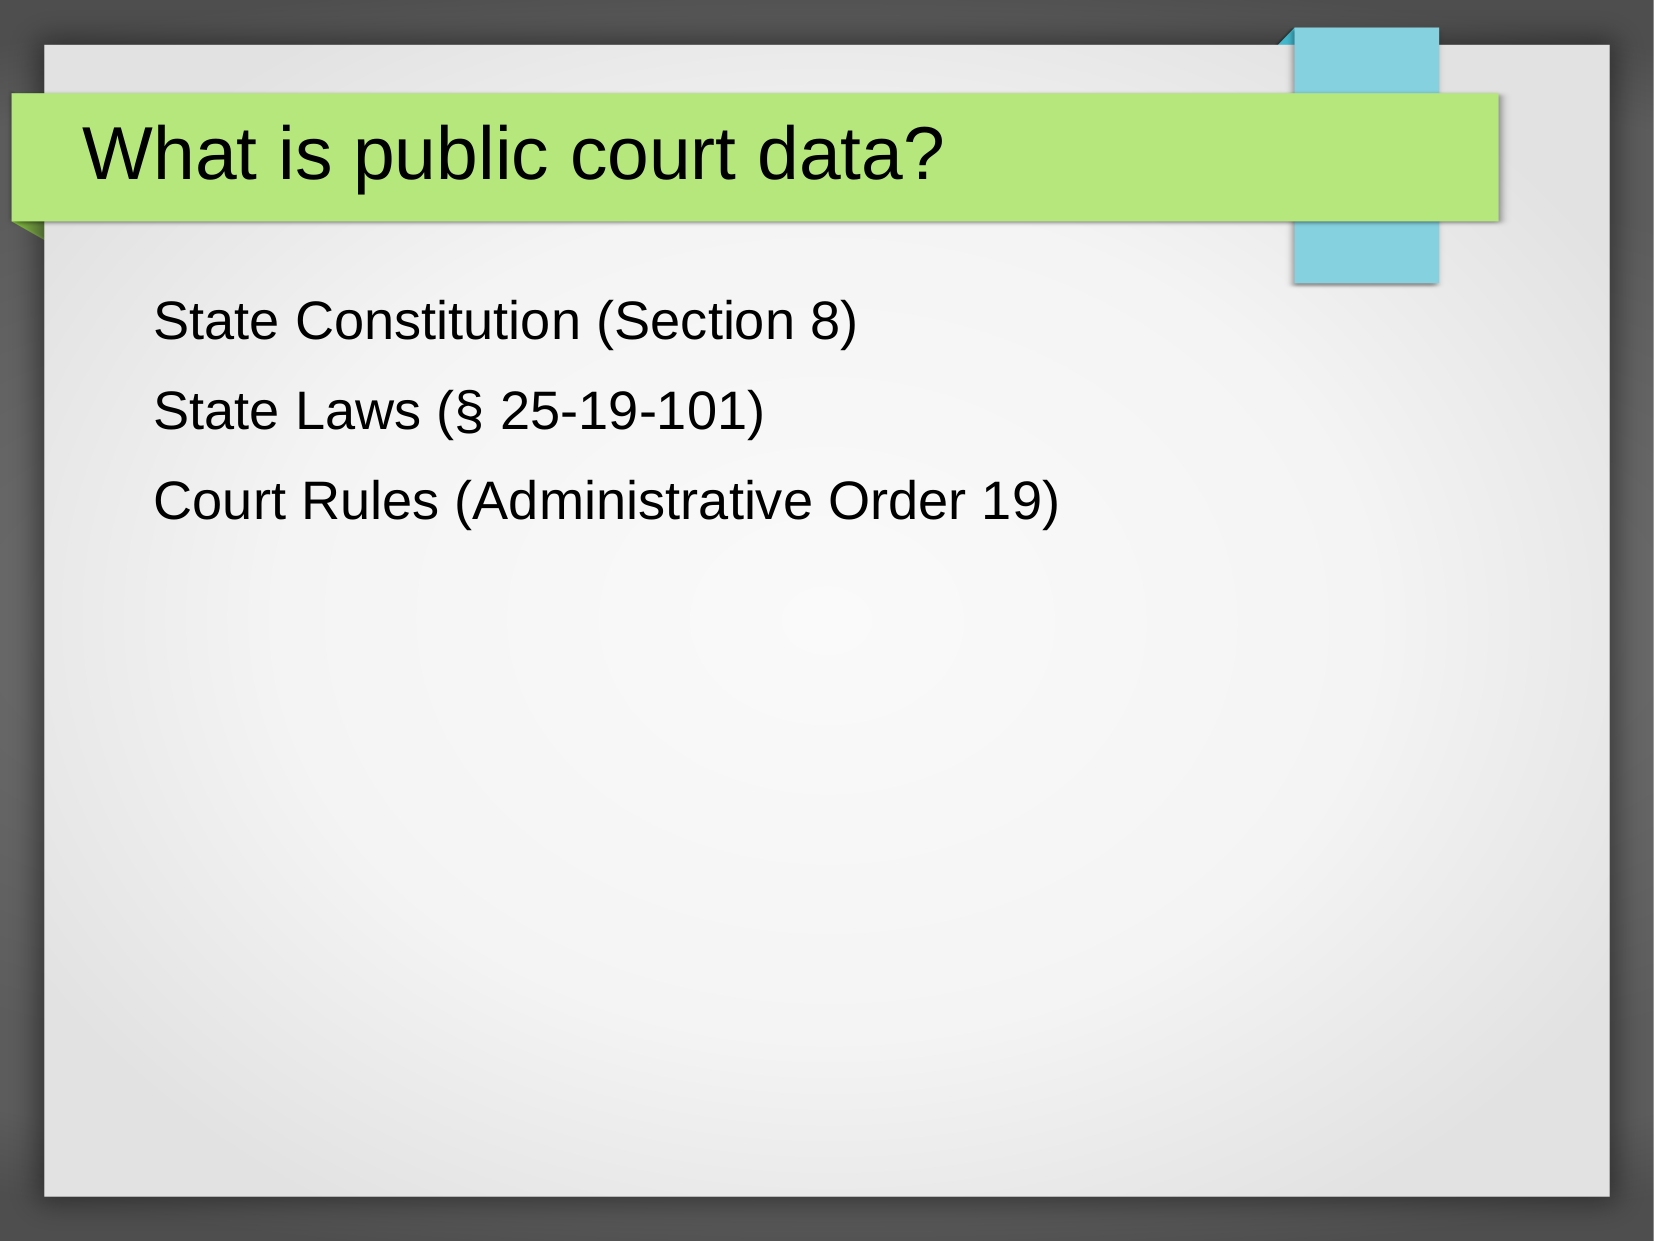

# What is public court data?
State Constitution (Section 8)
State Laws (§ 25-19-101)
Court Rules (Administrative Order 19)